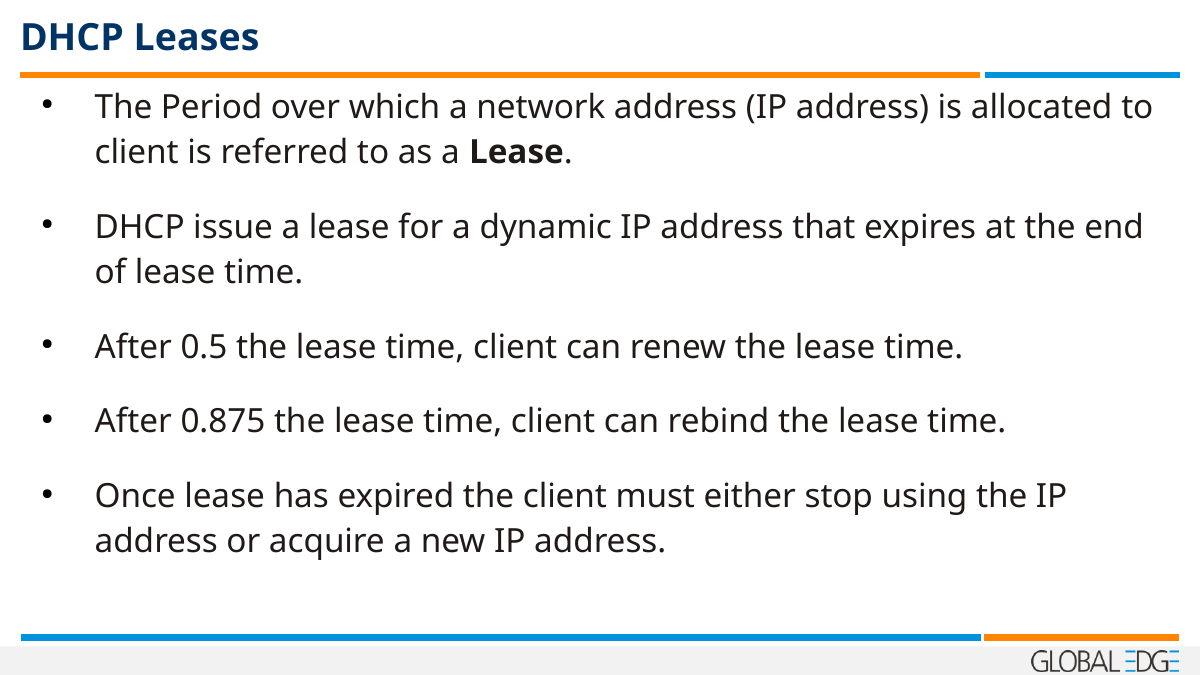

# DHCP Leases
The Period over which a network address (IP address) is allocated to client is referred to as a Lease.
DHCP issue a lease for a dynamic IP address that expires at the end of lease time.
After 0.5 the lease time, client can renew the lease time.
After 0.875 the lease time, client can rebind the lease time.
Once lease has expired the client must either stop using the IP address or acquire a new IP address.